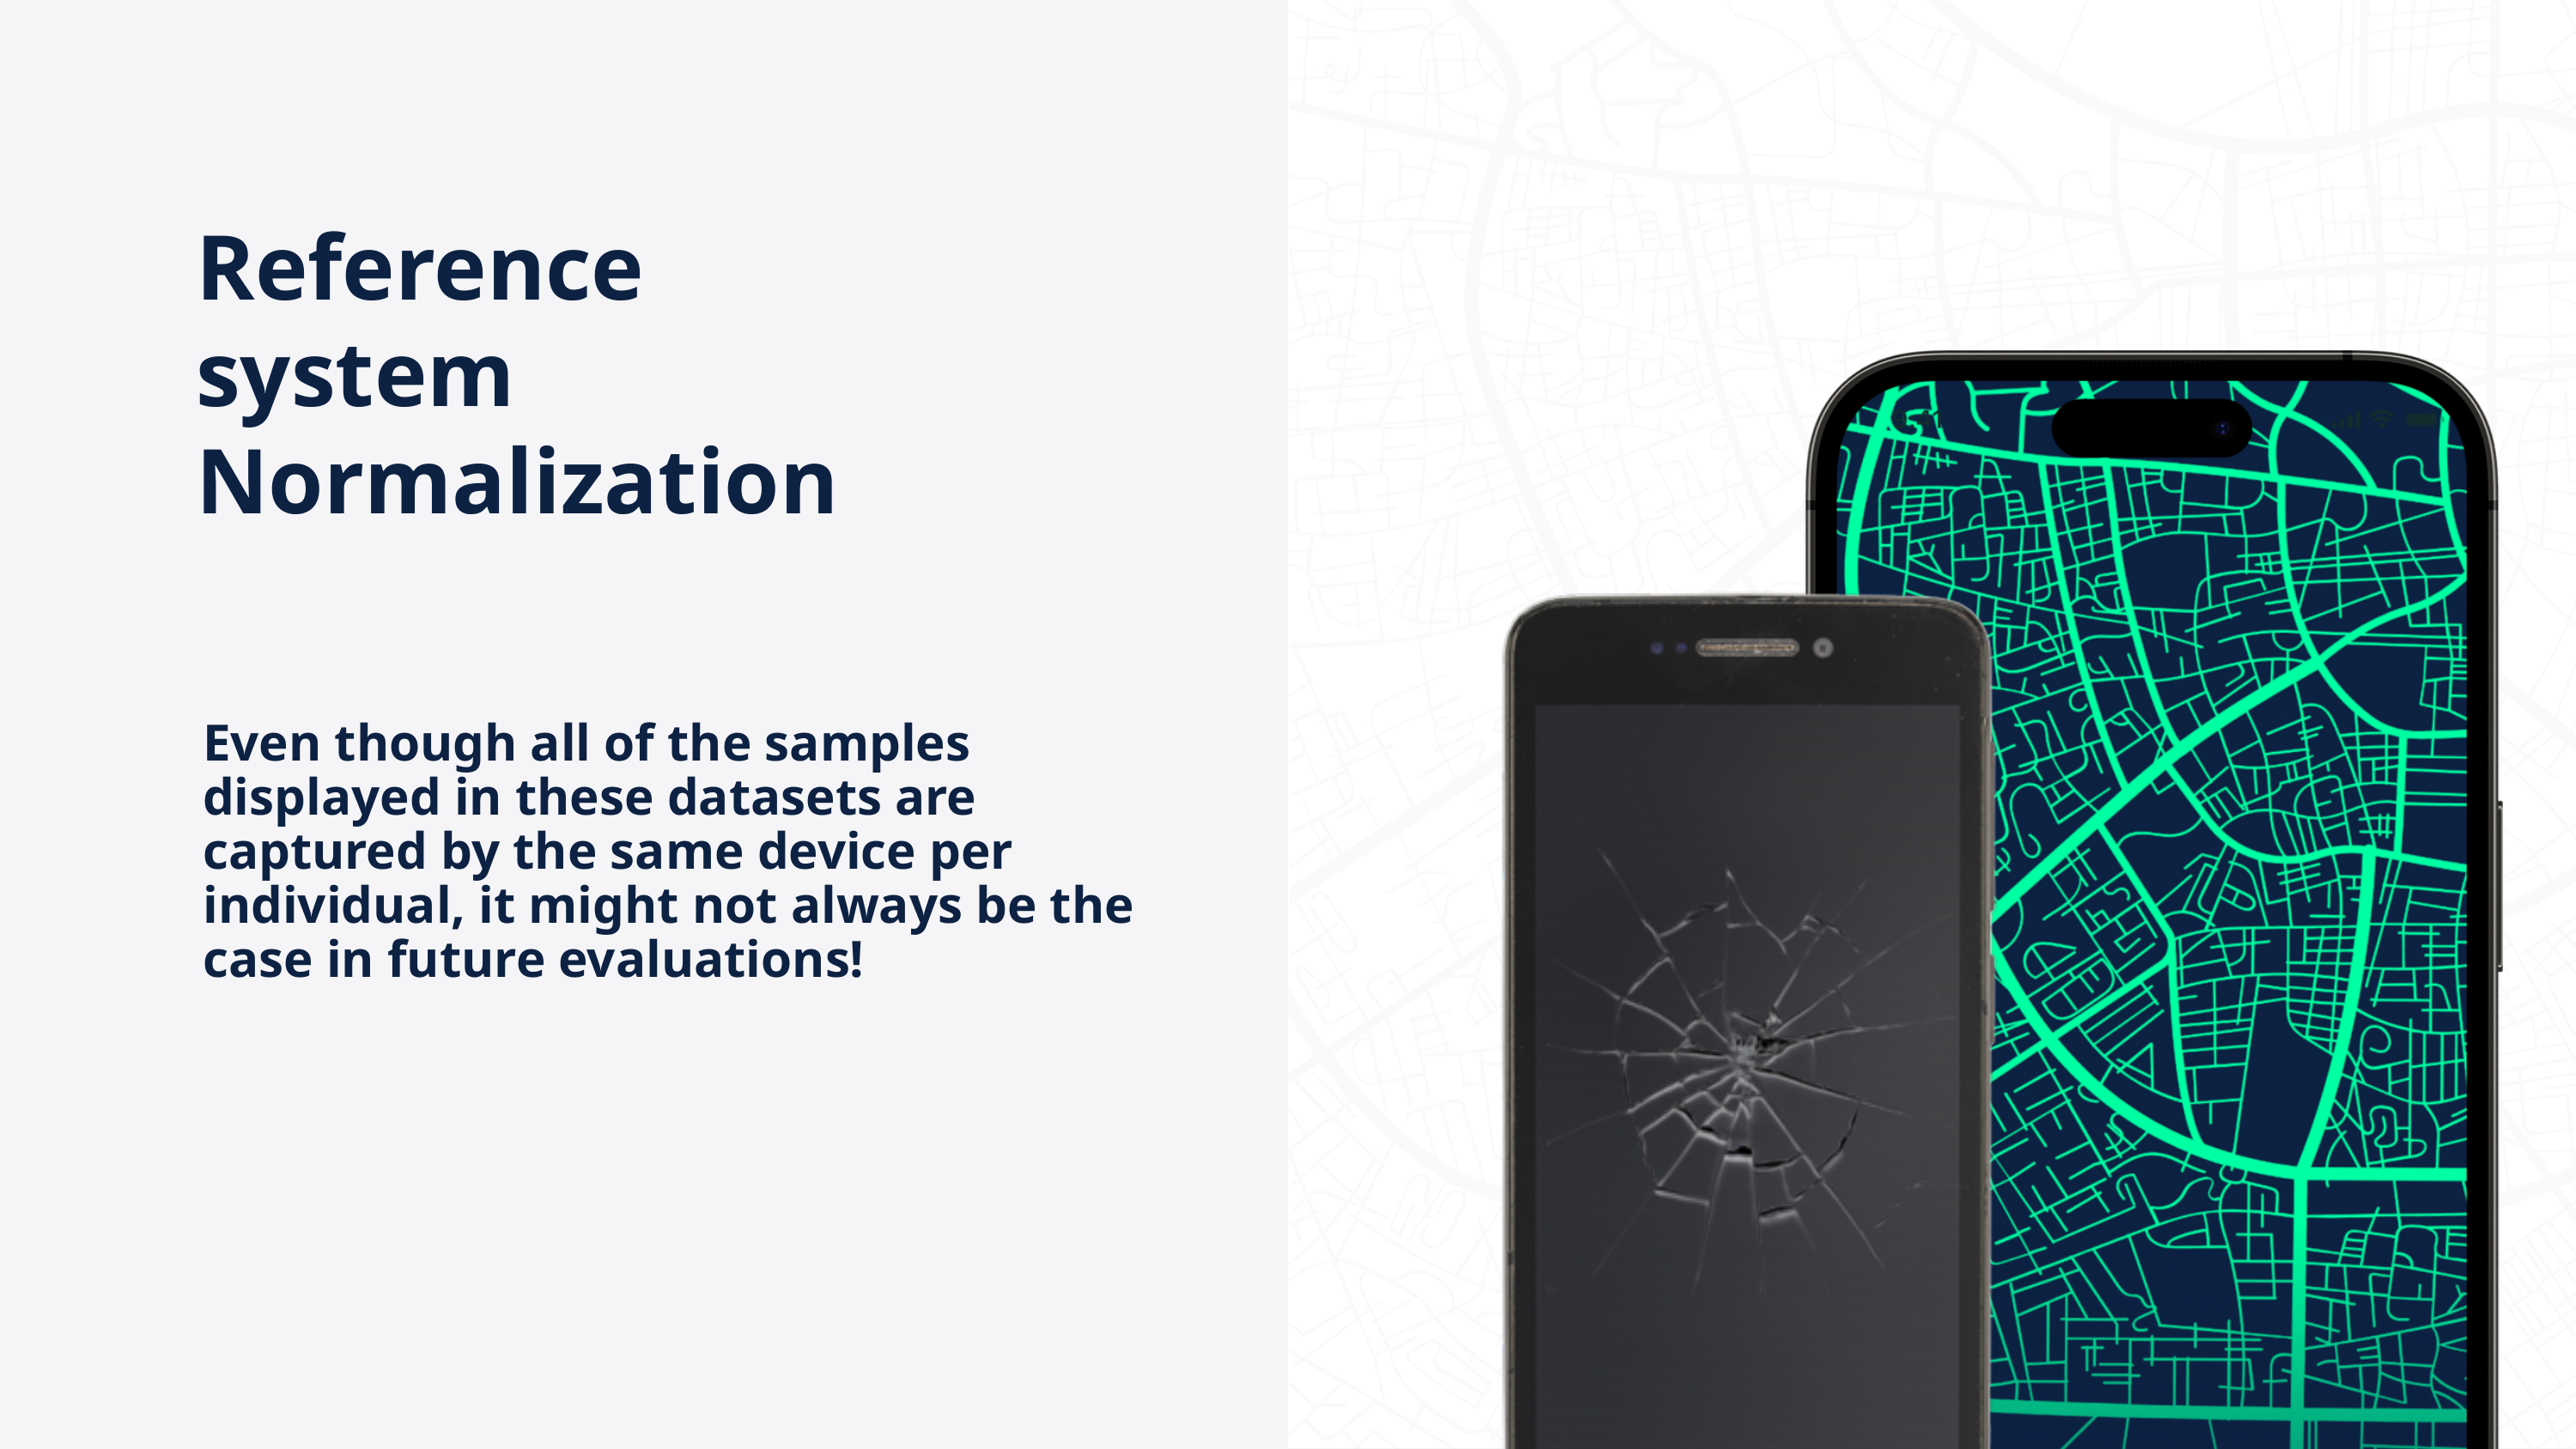

Reference system Normalization
Even though all of the samples displayed in these datasets are captured by the same device per individual, it might not always be the case in future evaluations!